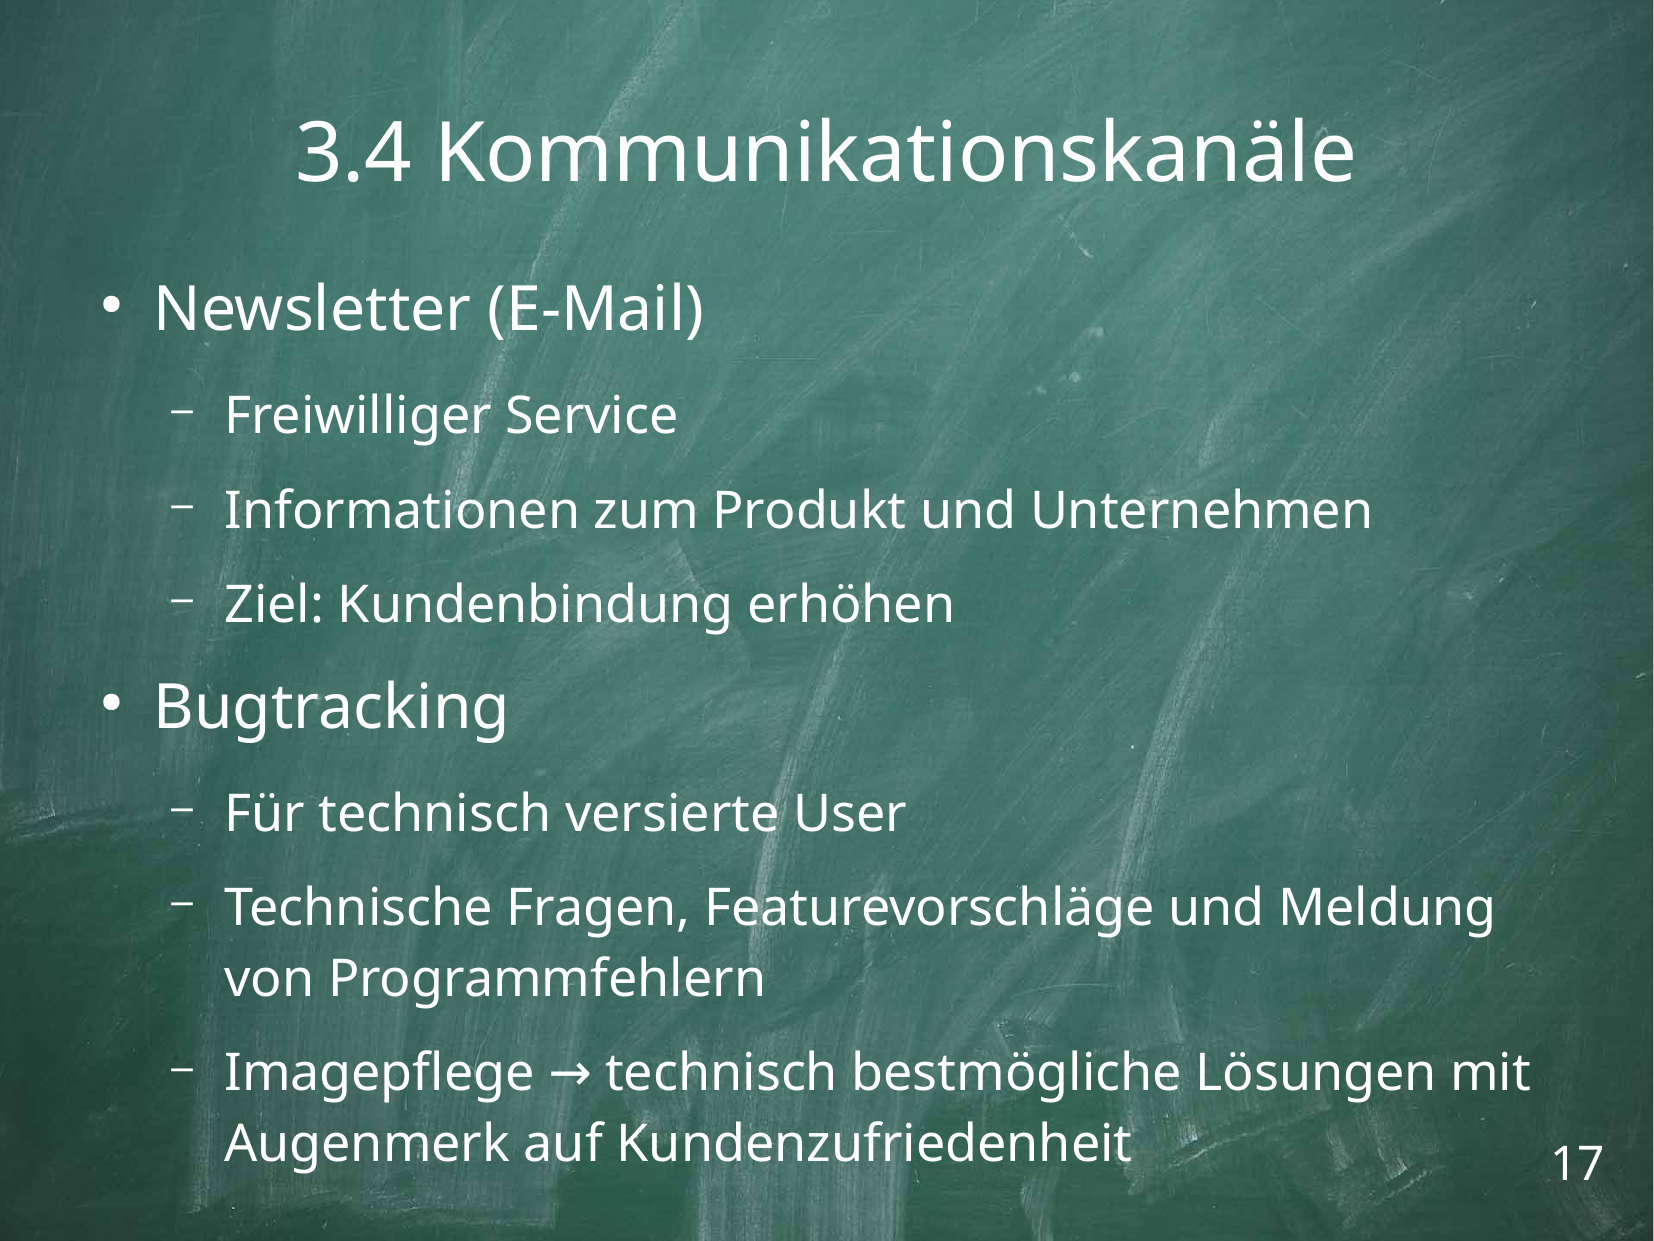

# 3.4 Kommunikationskanäle
Newsletter (E-Mail)
Freiwilliger Service
Informationen zum Produkt und Unternehmen
Ziel: Kundenbindung erhöhen
Bugtracking
Für technisch versierte User
Technische Fragen, Featurevorschläge und Meldung von Programmfehlern
Imagepflege → technisch bestmögliche Lösungen mit Augenmerk auf Kundenzufriedenheit
17
Mittelstufenprojekt: Personal Kanban